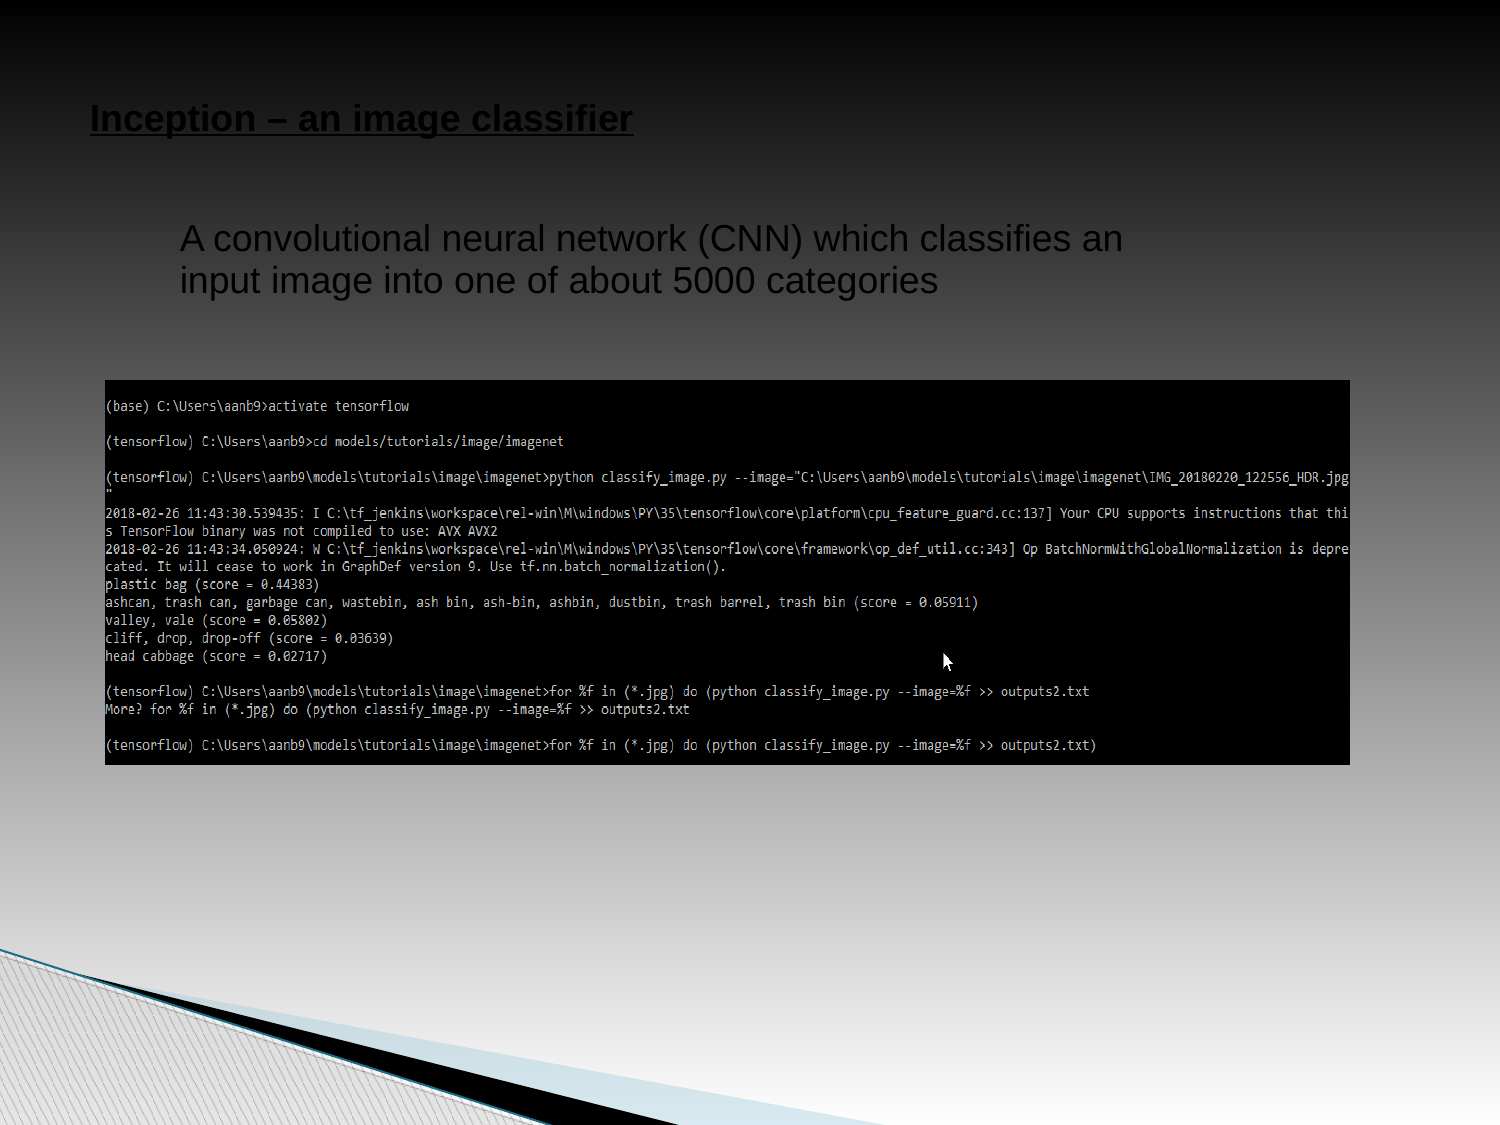

Inception – an image classifier
A convolutional neural network (CNN) which classifies an input image into one of about 5000 categories